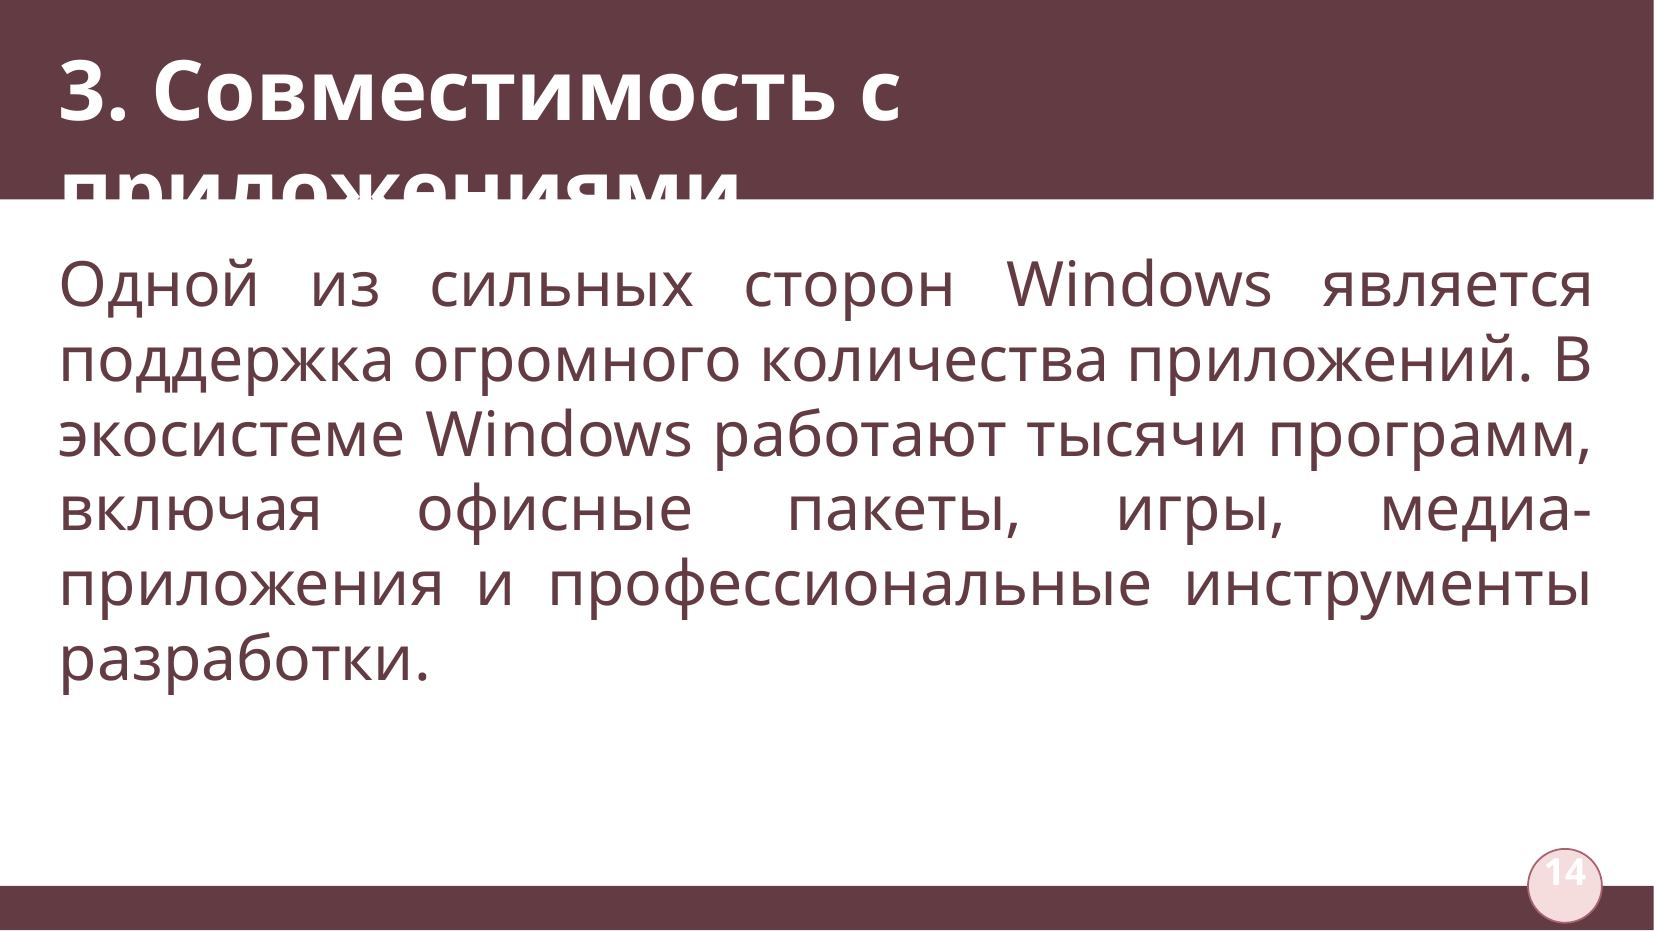

# 3. Совместимость с приложениями
Одной из сильных сторон Windows является поддержка огромного количества приложений. В экосистеме Windows работают тысячи программ, включая офисные пакеты, игры, медиа-приложения и профессиональные инструменты разработки.